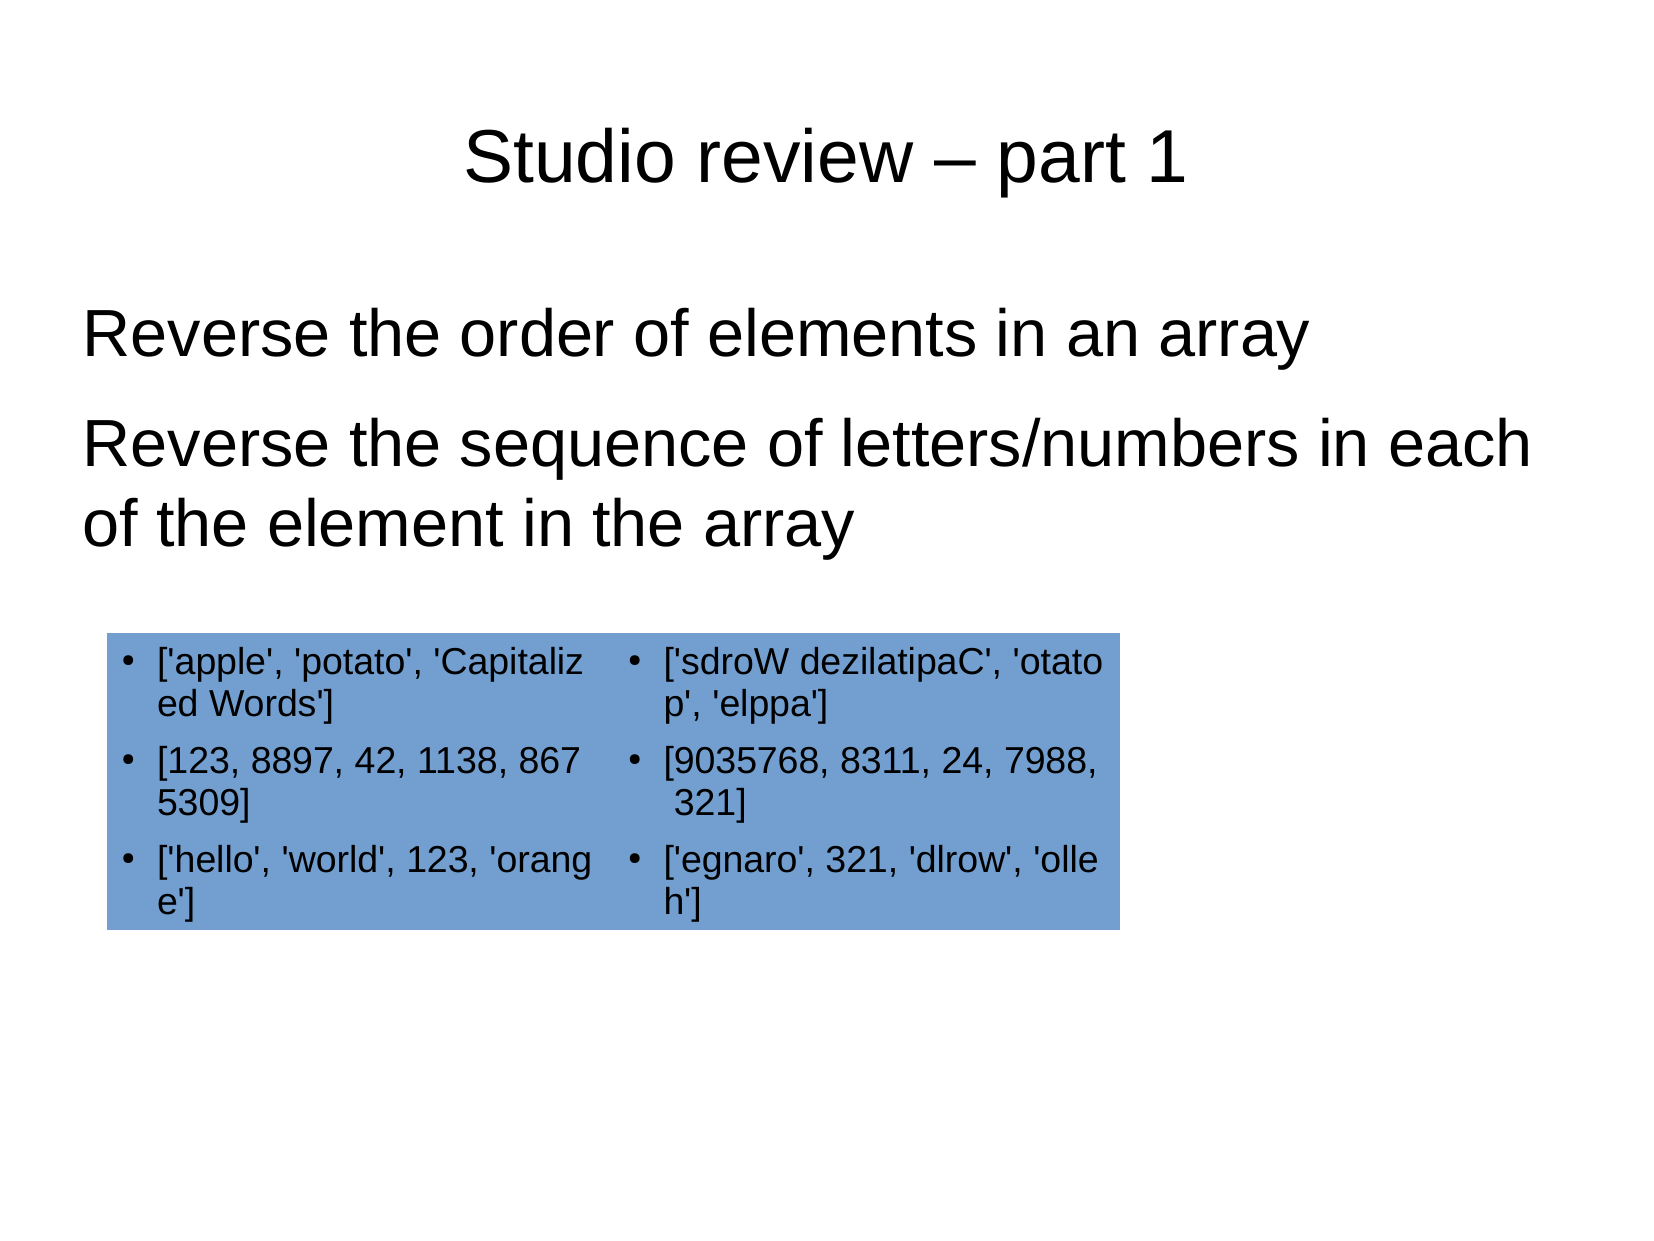

# Studio review – part 1
Reverse the order of elements in an array
Reverse the sequence of letters/numbers in each of the element in the array
| ['apple', 'potato', 'Capitalized Words'] | ['sdroW dezilatipaC', 'otatop', 'elppa'] |
| --- | --- |
| [123, 8897, 42, 1138, 8675309] | [9035768, 8311, 24, 7988, 321] |
| ['hello', 'world', 123, 'orange'] | ['egnaro', 321, 'dlrow', 'olleh'] |